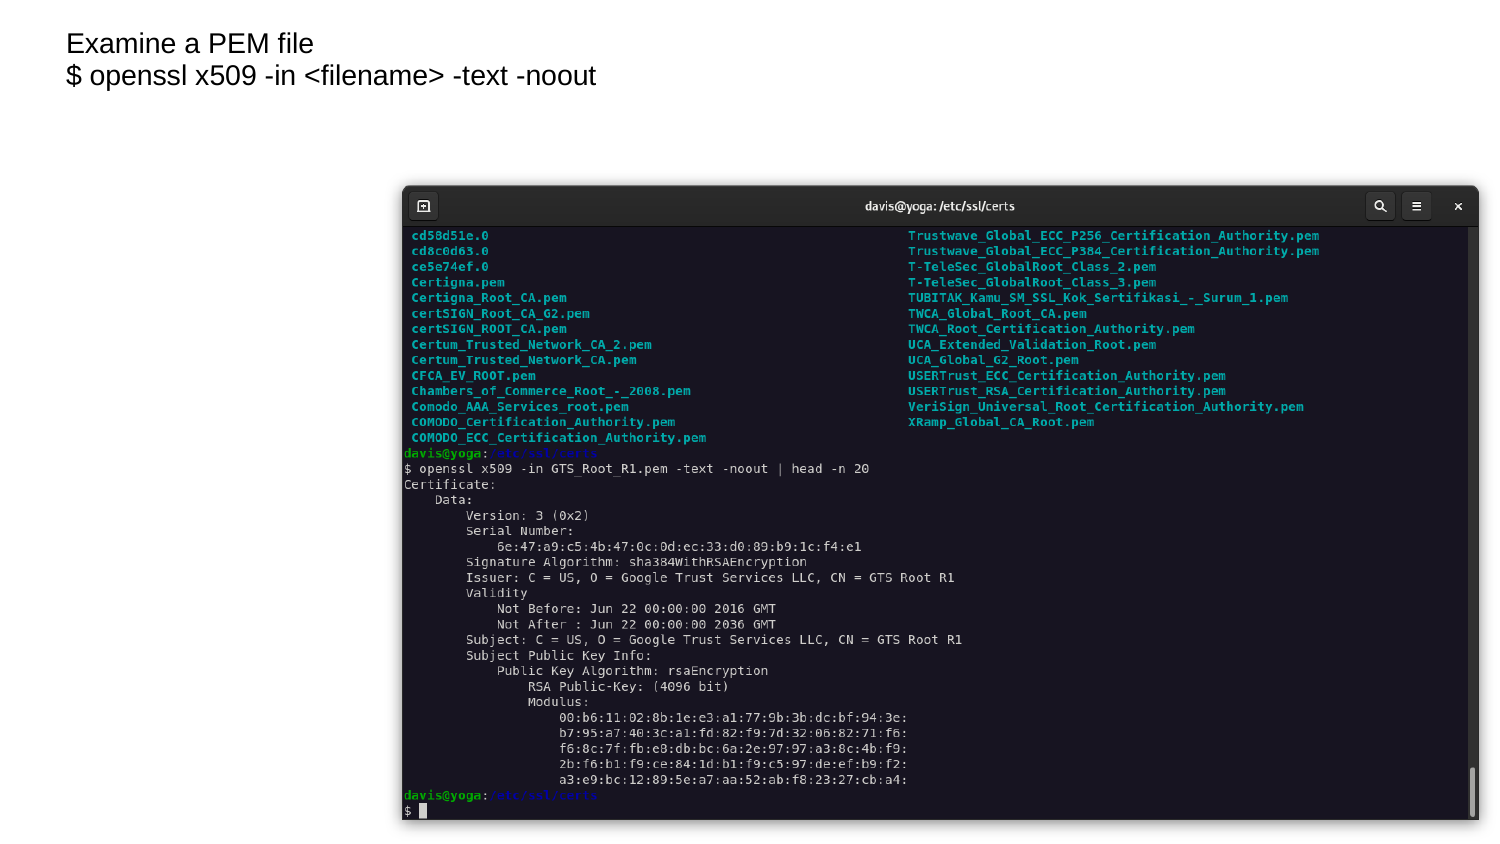

# Examine a PEM file $ openssl x509 -in <filename> -text -noout